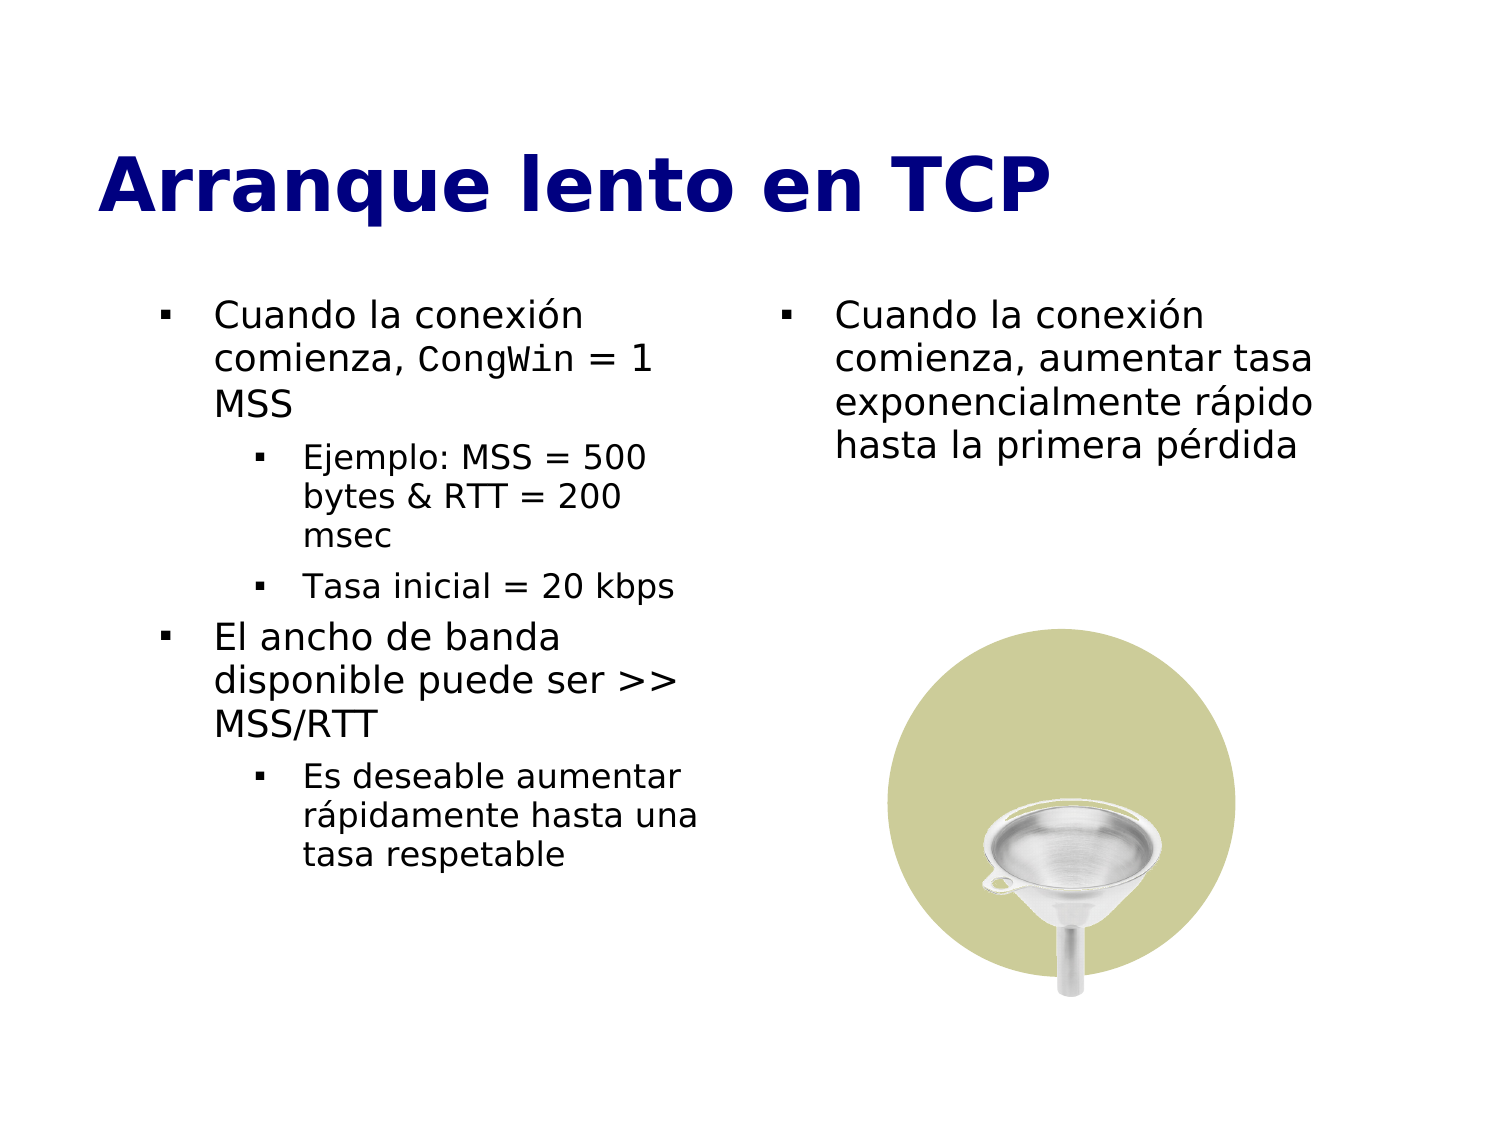

# Arranque lento en TCP
Cuando la conexión comienza, CongWin = 1 MSS
Ejemplo: MSS = 500 bytes & RTT = 200 msec
Tasa inicial = 20 kbps
El ancho de banda disponible puede ser >> MSS/RTT
Es deseable aumentar rápidamente hasta una tasa respetable
Cuando la conexión comienza, aumentar tasa exponencialmente rápido hasta la primera pérdida